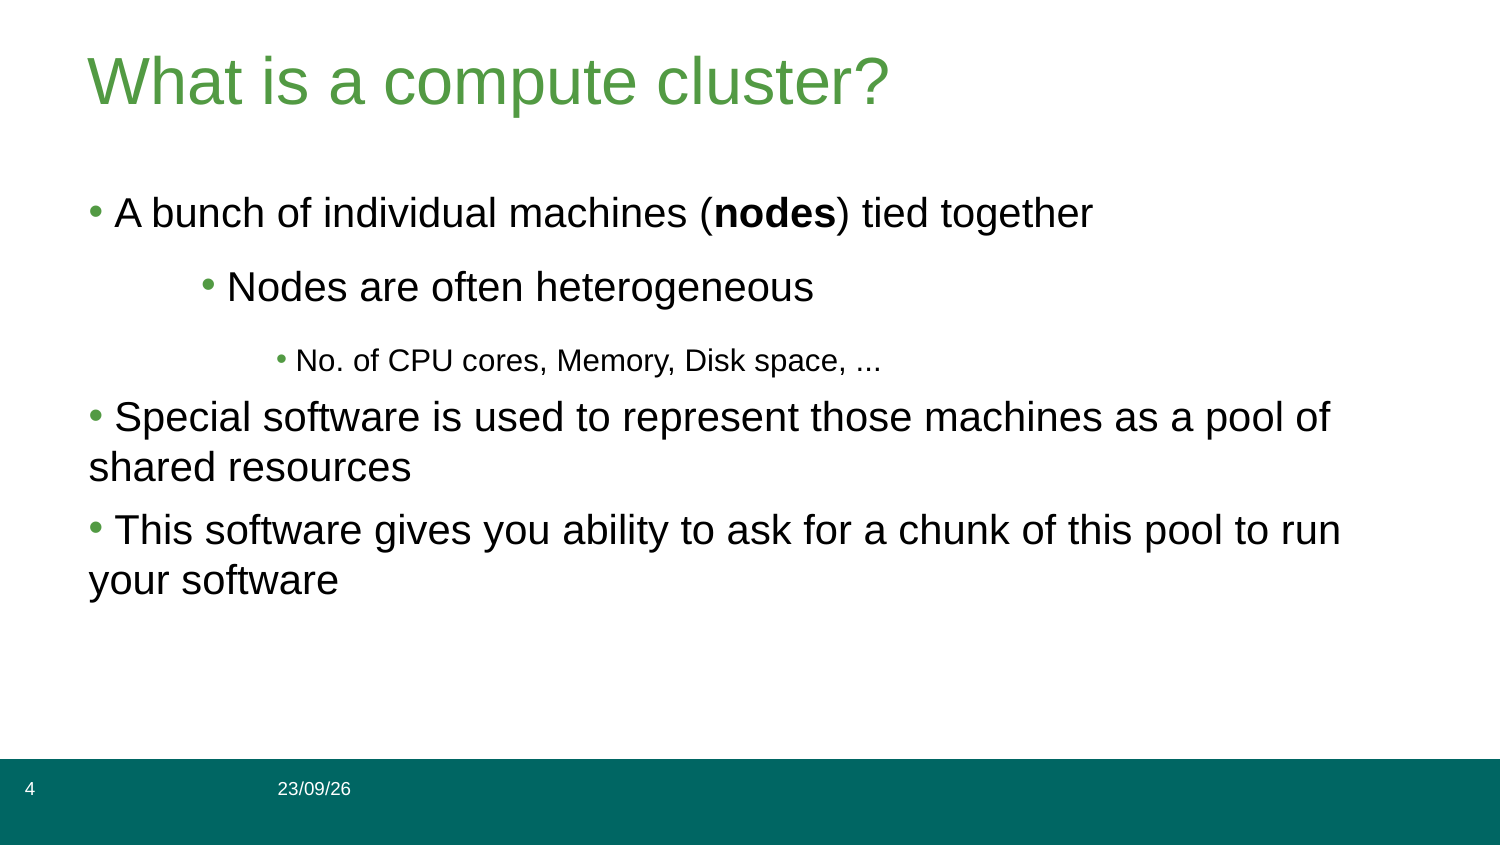

# What is a compute cluster?
 A bunch of individual machines (nodes) tied together
 Nodes are often heterogeneous
 No. of CPU cores, Memory, Disk space, ...
 Special software is used to represent those machines as a pool of shared resources
 This software gives you ability to ask for a chunk of this pool to run your software